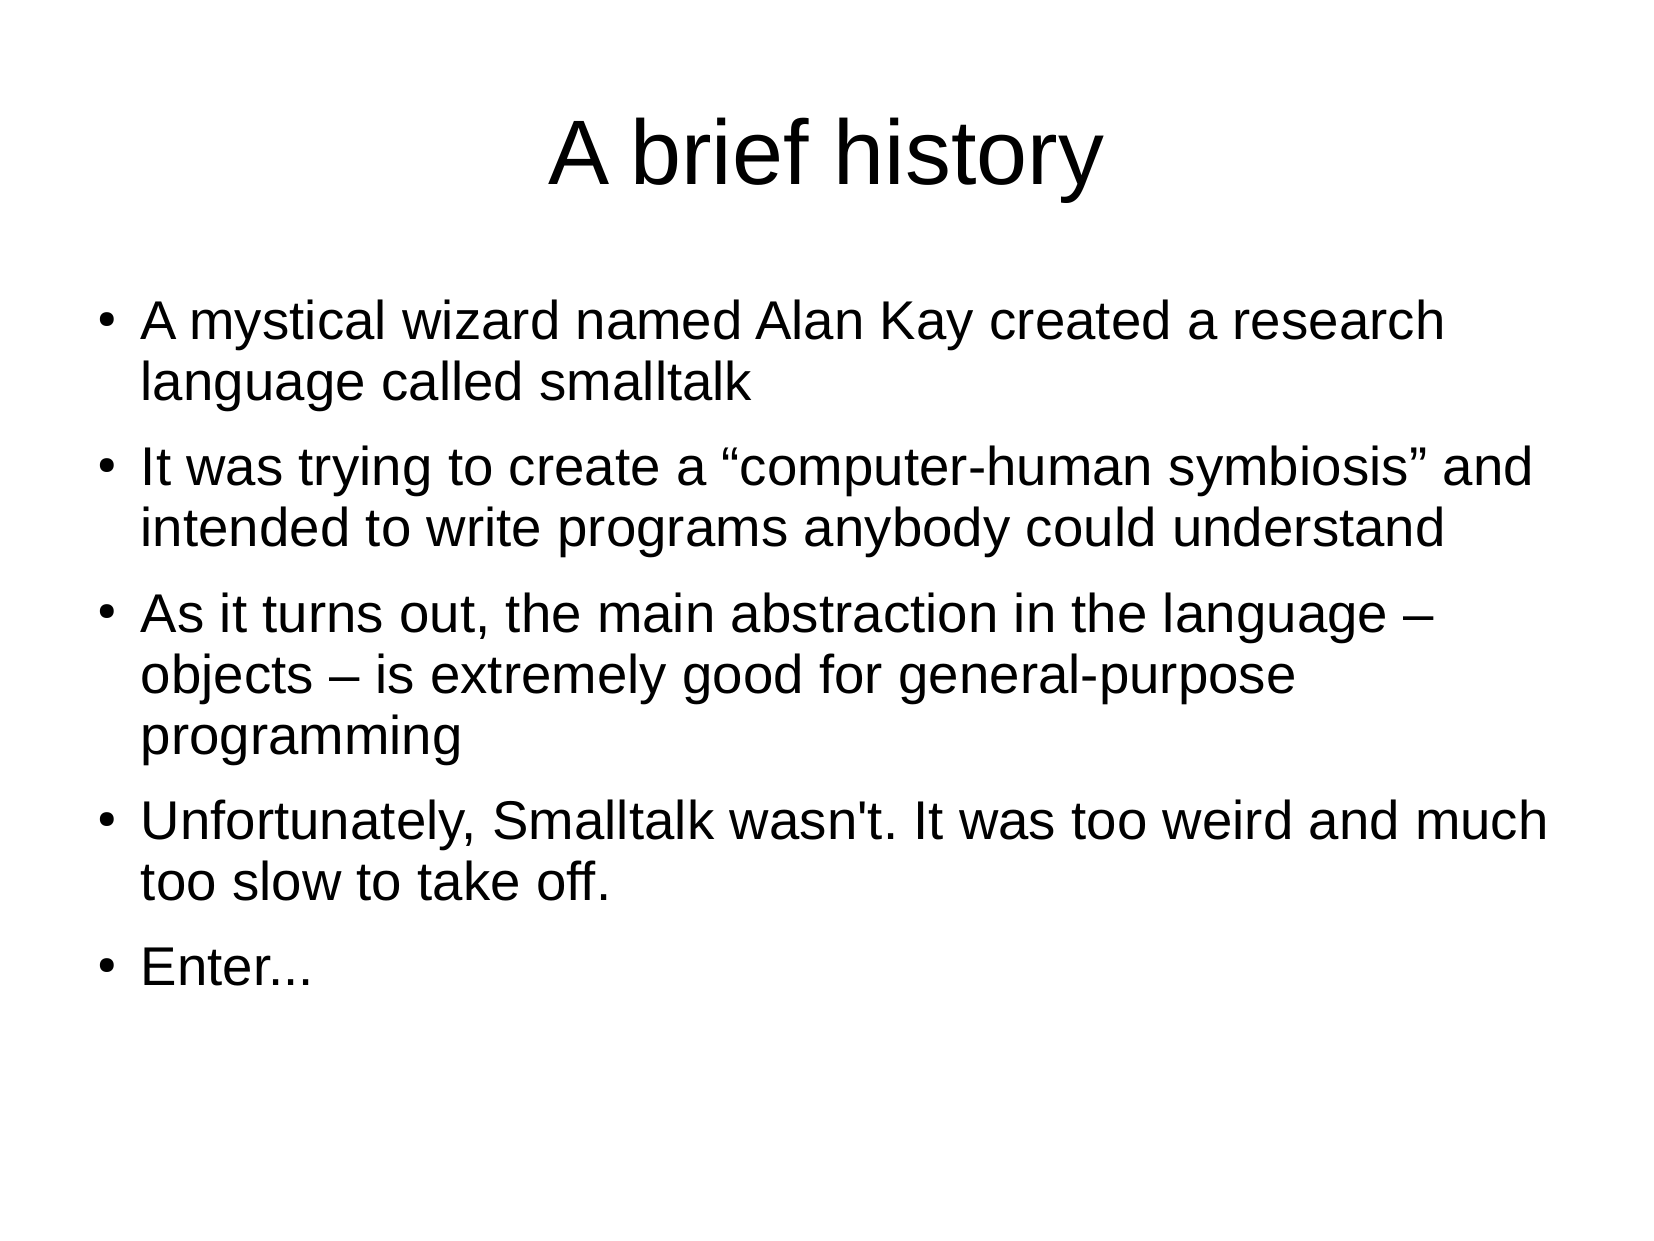

# A brief history
A mystical wizard named Alan Kay created a research language called smalltalk
It was trying to create a “computer-human symbiosis” and intended to write programs anybody could understand
As it turns out, the main abstraction in the language – objects – is extremely good for general-purpose programming
Unfortunately, Smalltalk wasn't. It was too weird and much too slow to take off.
Enter...